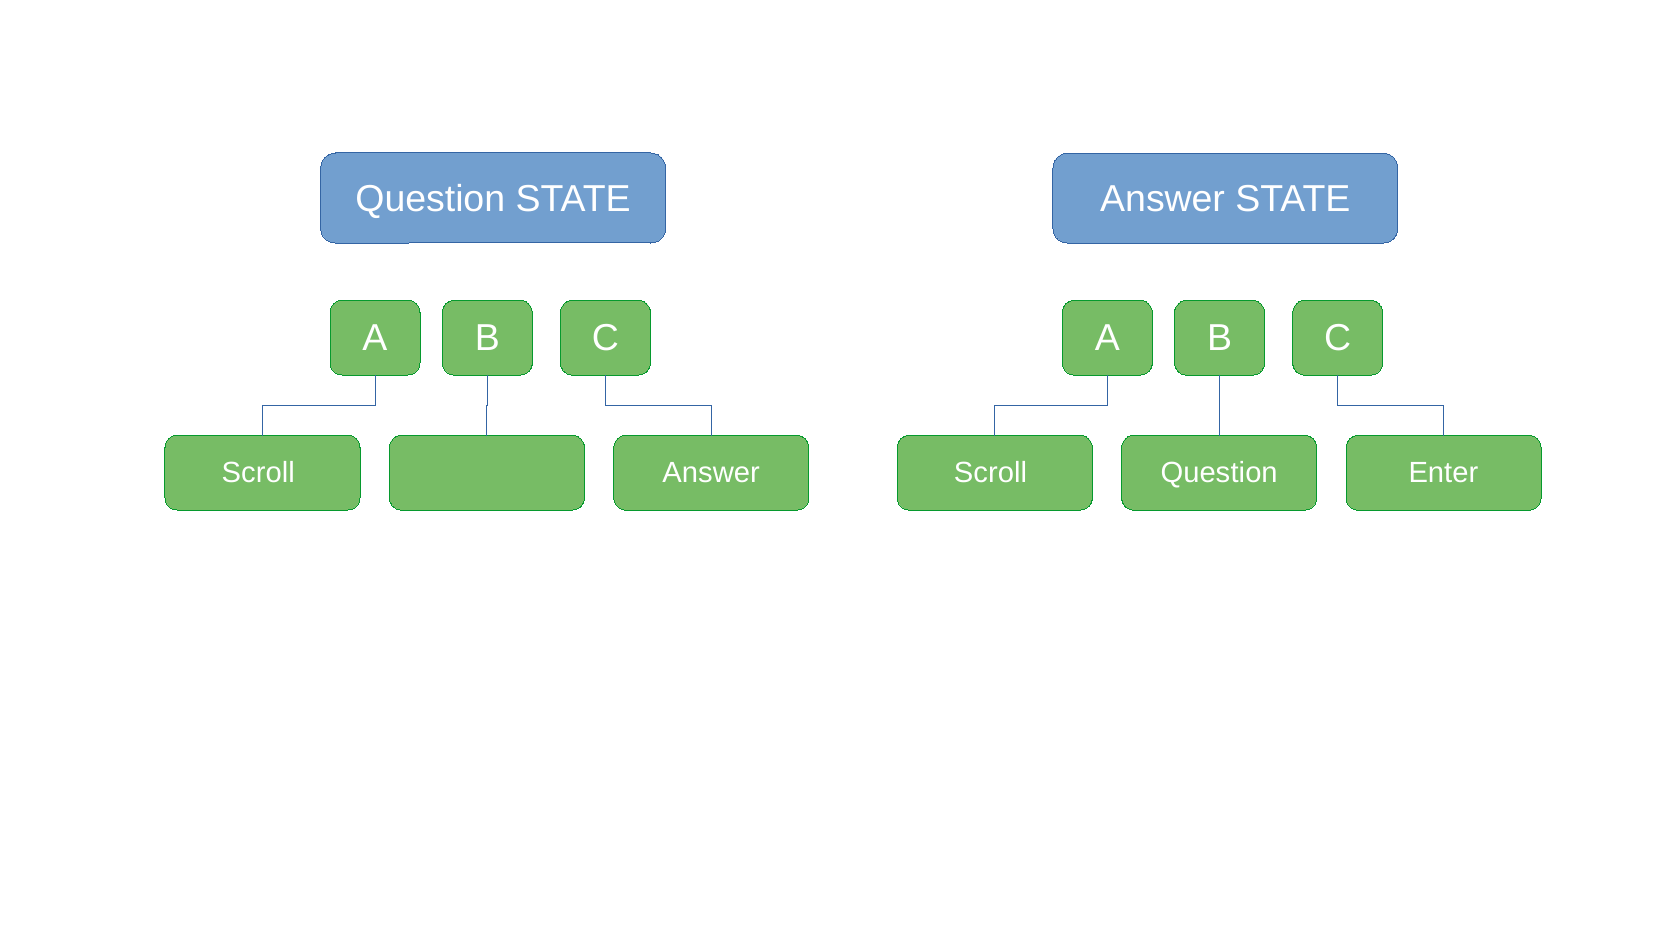

Question STATE
Answer STATE
A
B
C
A
B
C
Scroll
Scroll
Answer
Question
Enter